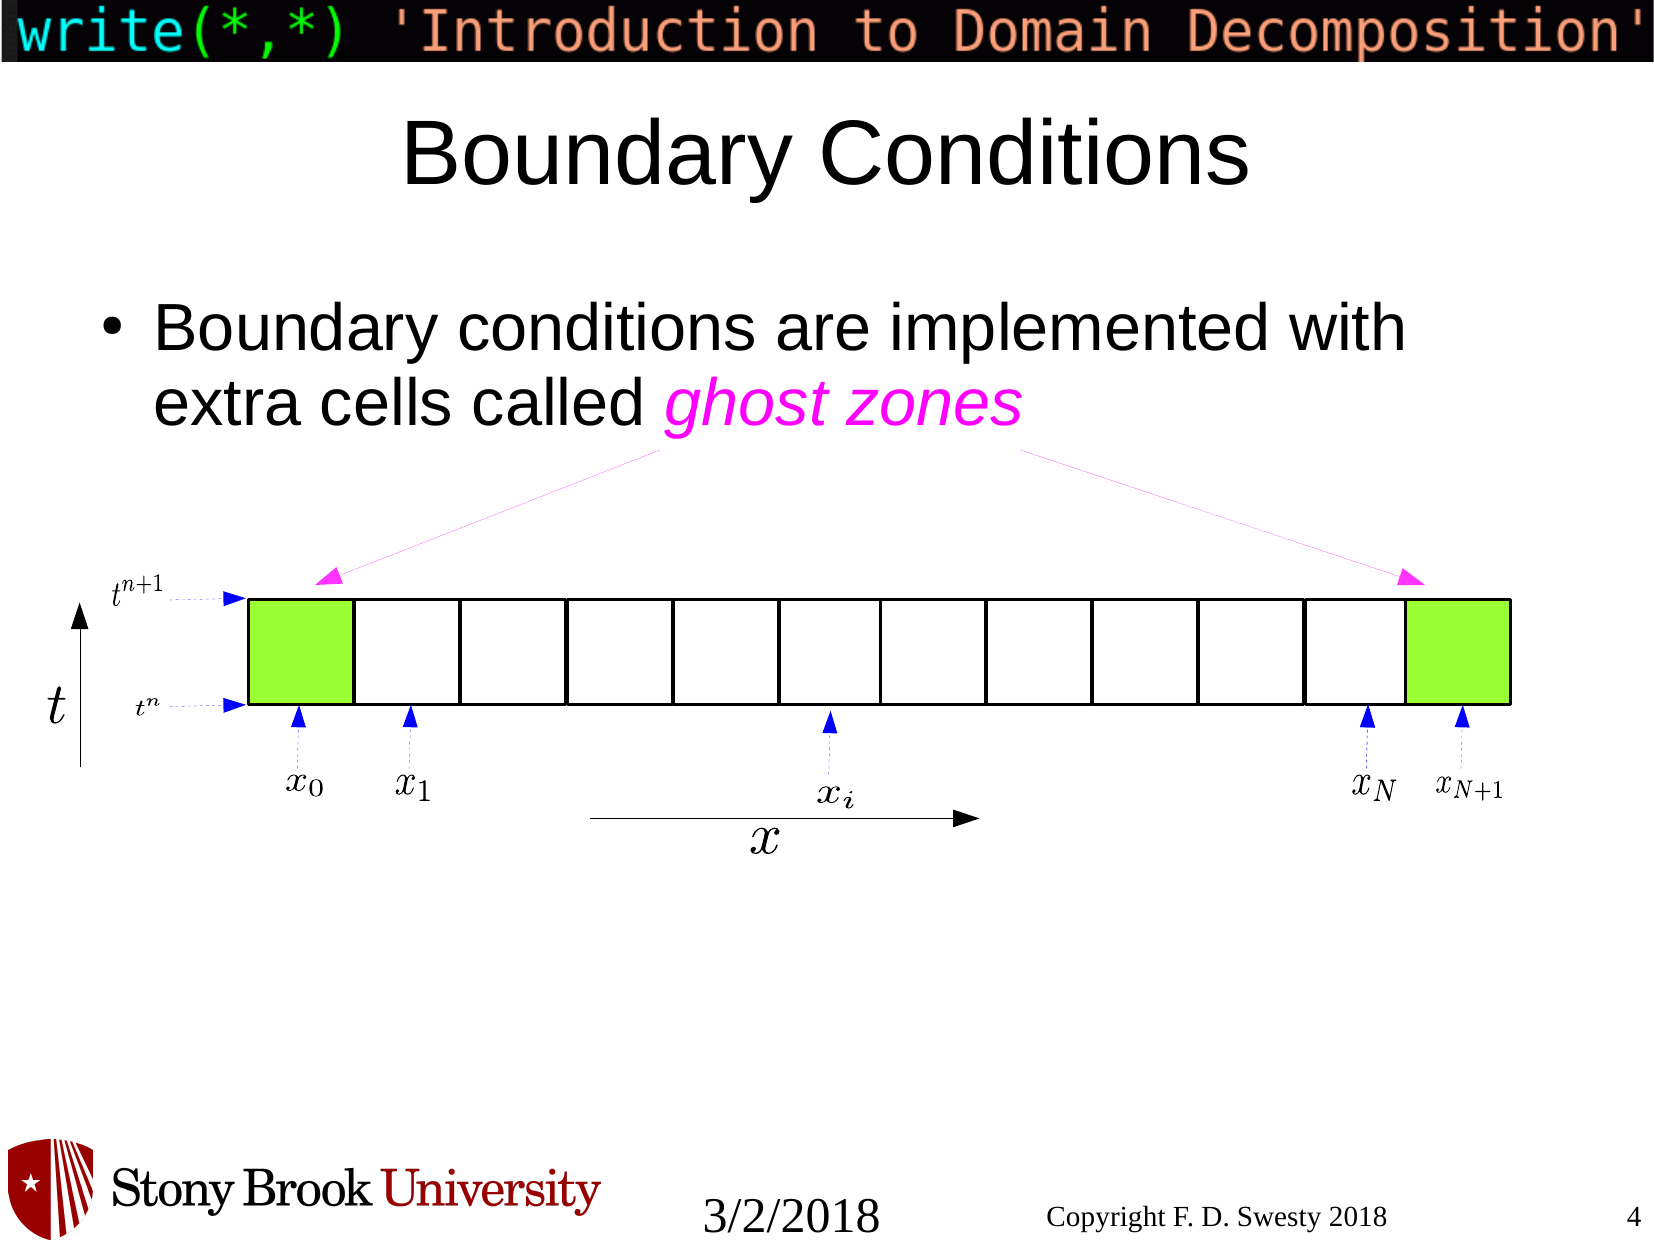

# Boundary Conditions
Boundary conditions are implemented with extra cells called ghost zones
3/2/2018
Copyright F. D. Swesty 2018
4